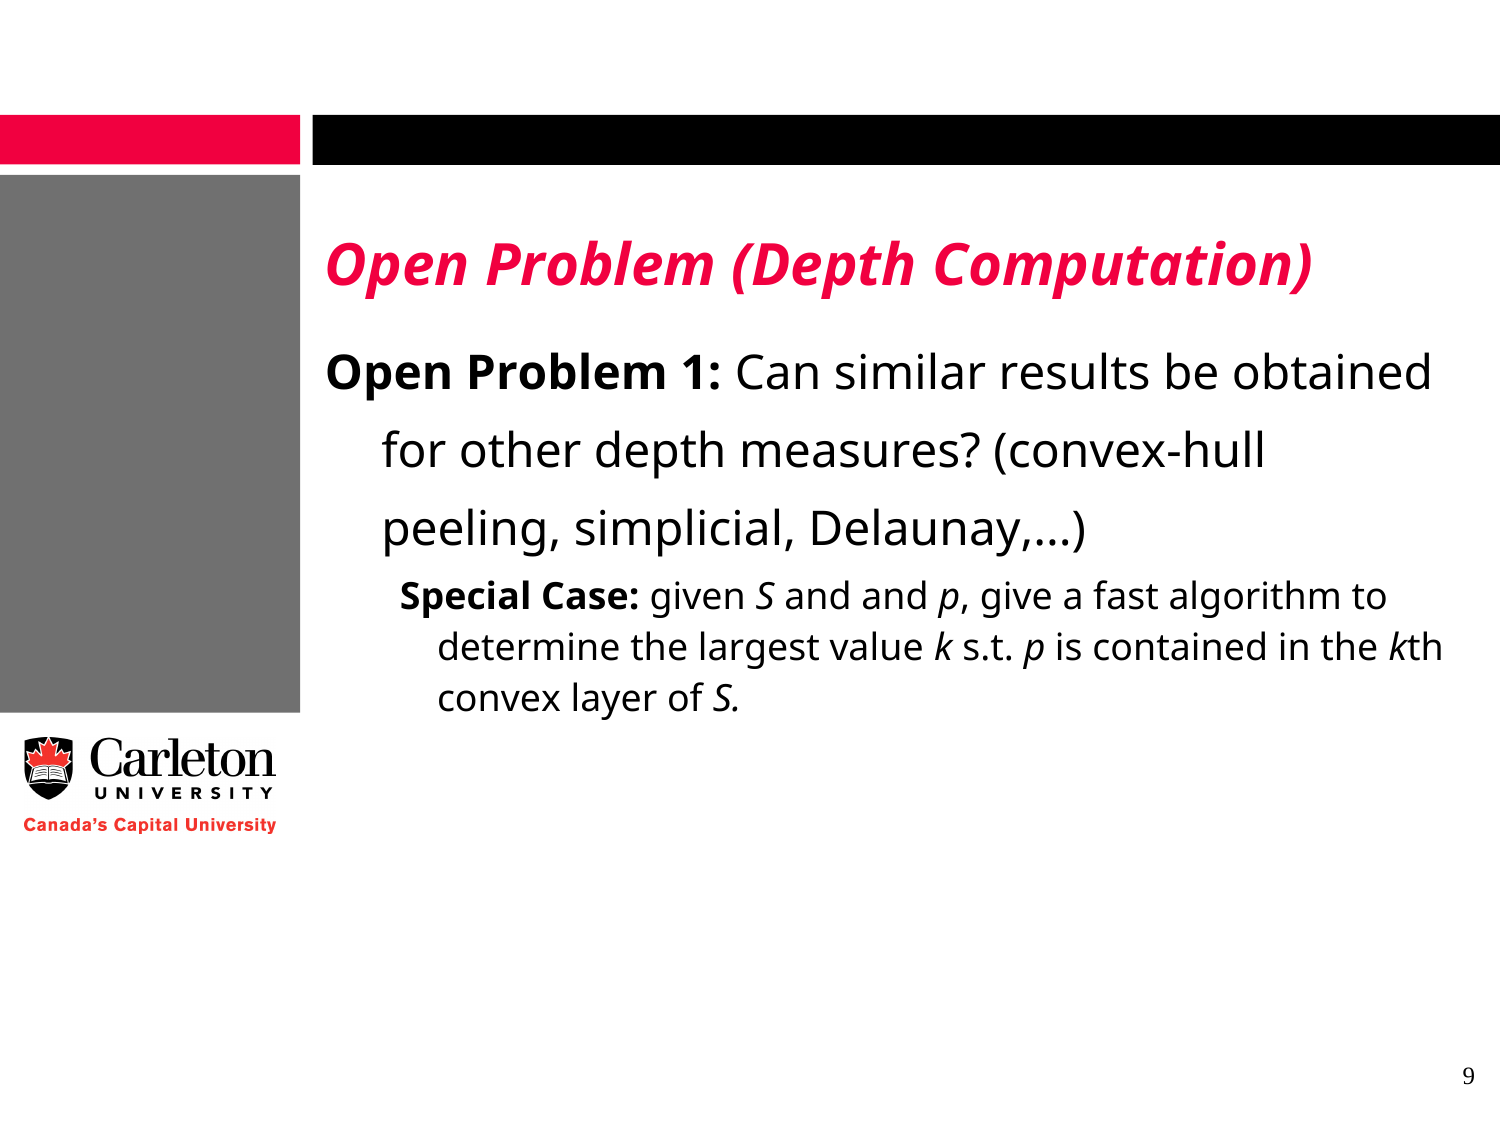

# Open Problem (Depth Computation)
Open Problem 1: Can similar results be obtained for other depth measures? (convex-hull peeling, simplicial, Delaunay,...)
Special Case: given S and and p, give a fast algorithm to determine the largest value k s.t. p is contained in the kth convex layer of S.
9